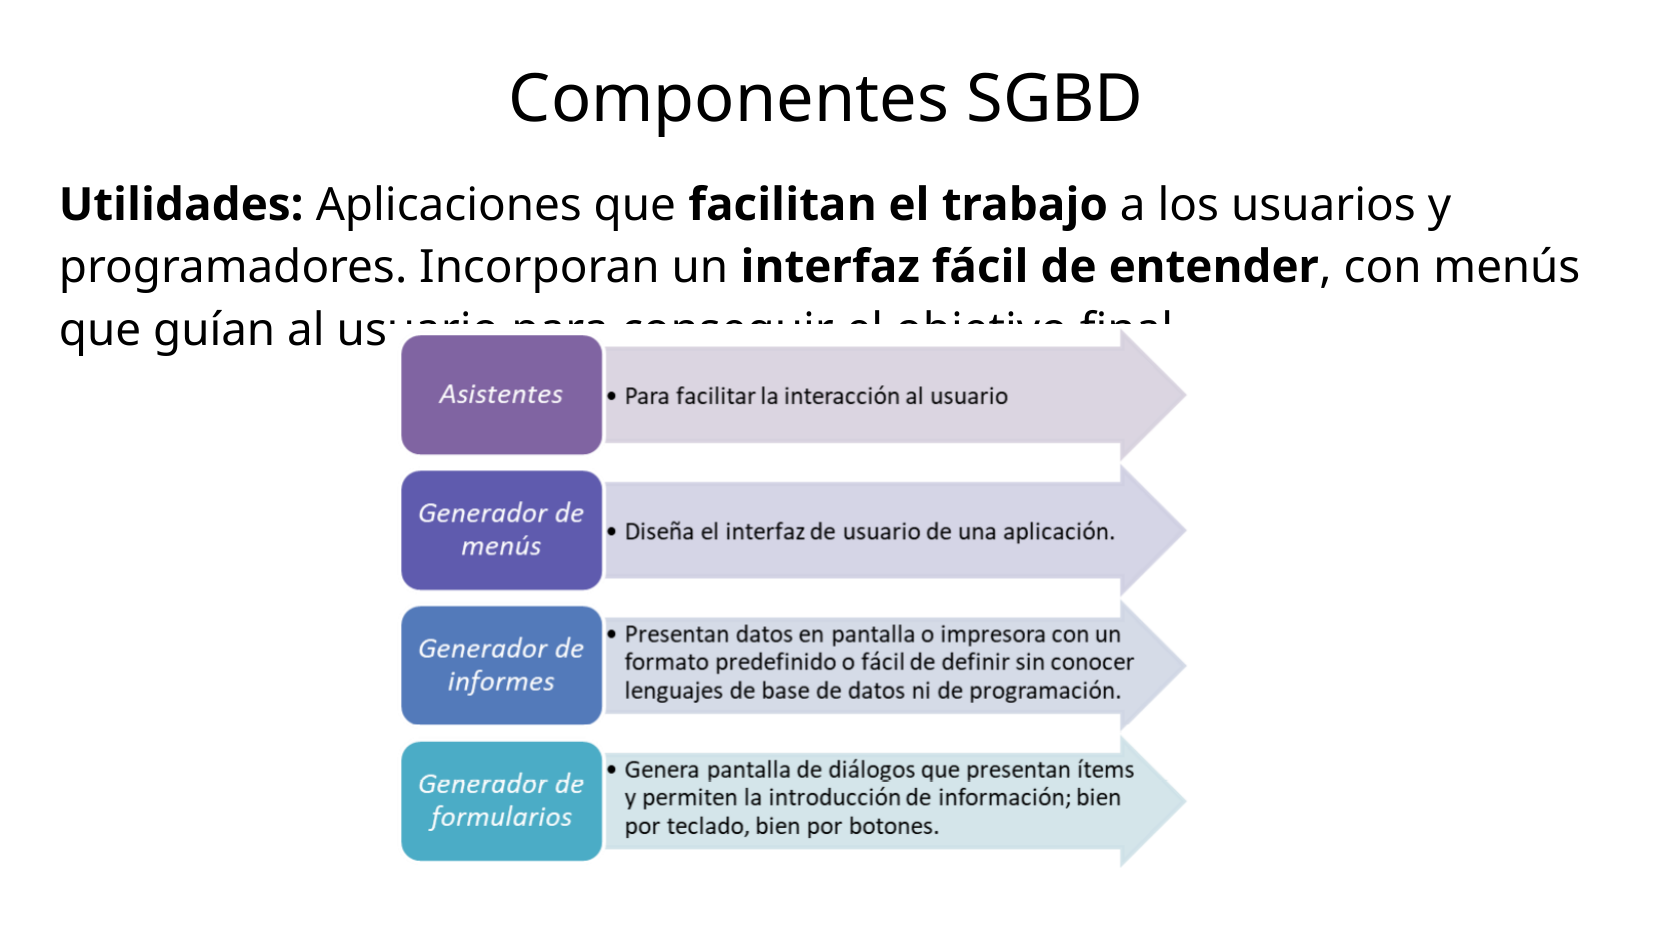

# Componentes SGBD
Utilidades: Aplicaciones que facilitan el trabajo a los usuarios y programadores. Incorporan un interfaz fácil de entender, con menús que guían al usuario para conseguir el objetivo final.